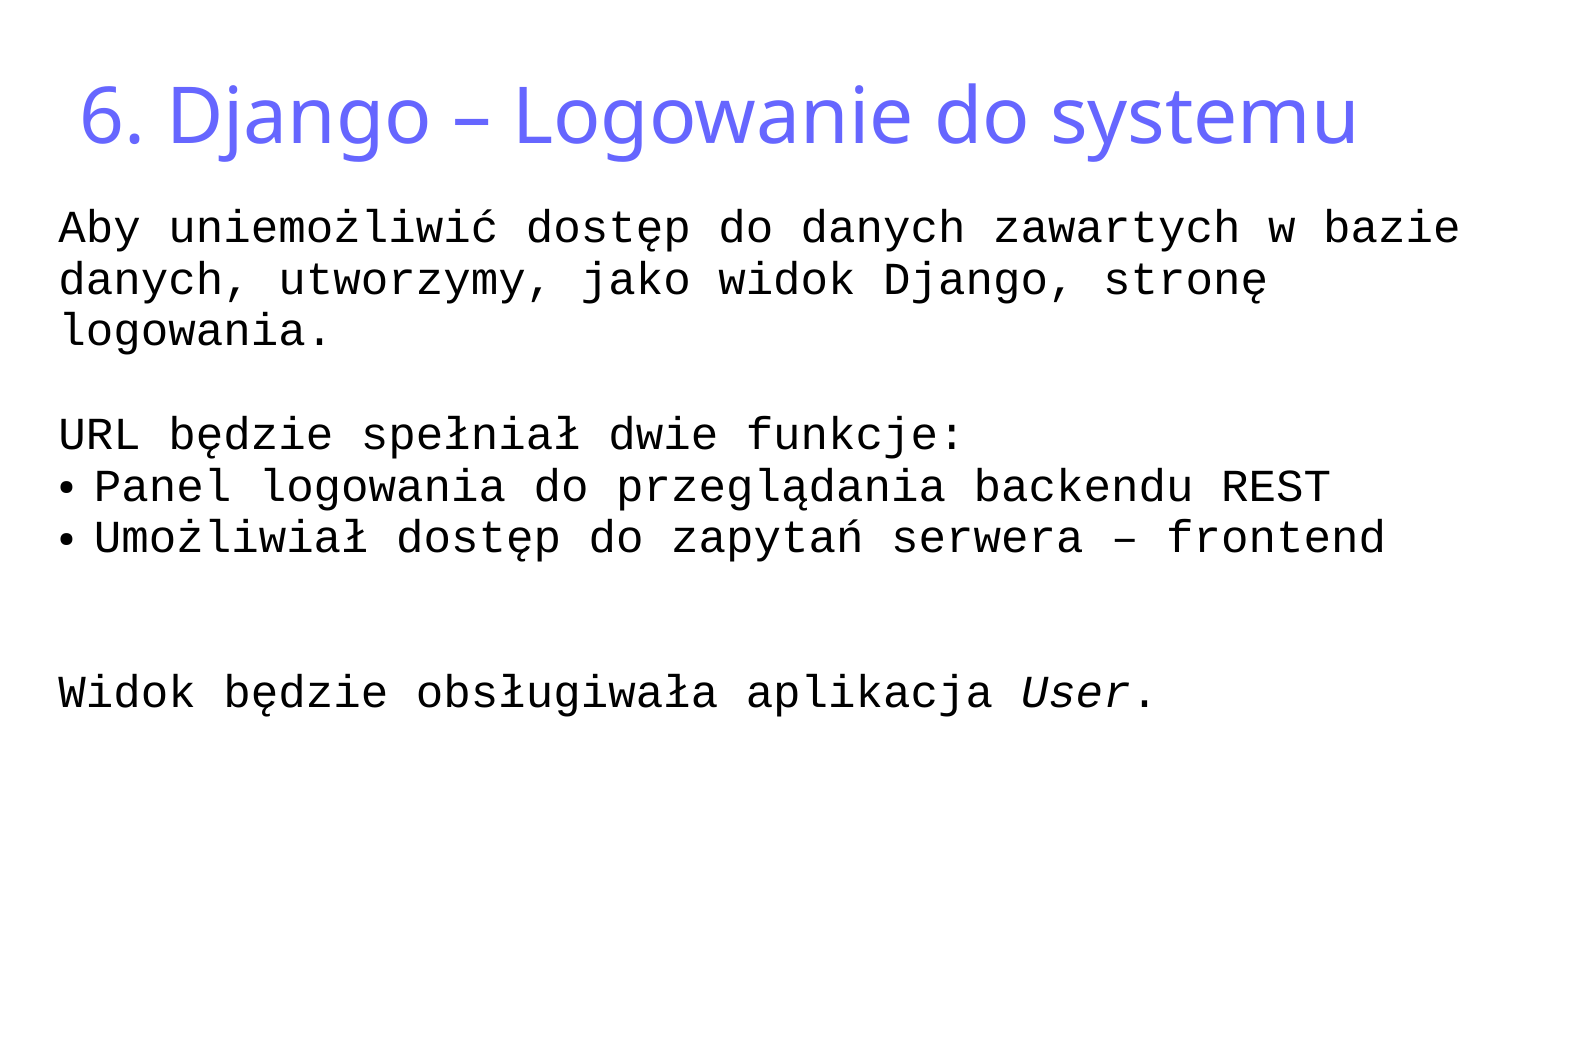

# 6. Django – Logowanie do systemu
Aby uniemożliwić dostęp do danych zawartych w bazie danych, utworzymy, jako widok Django, stronę logowania.
URL będzie spełniał dwie funkcje:
Panel logowania do przeglądania backendu REST
Umożliwiał dostęp do zapytań serwera – frontend
Widok będzie obsługiwała aplikacja User.